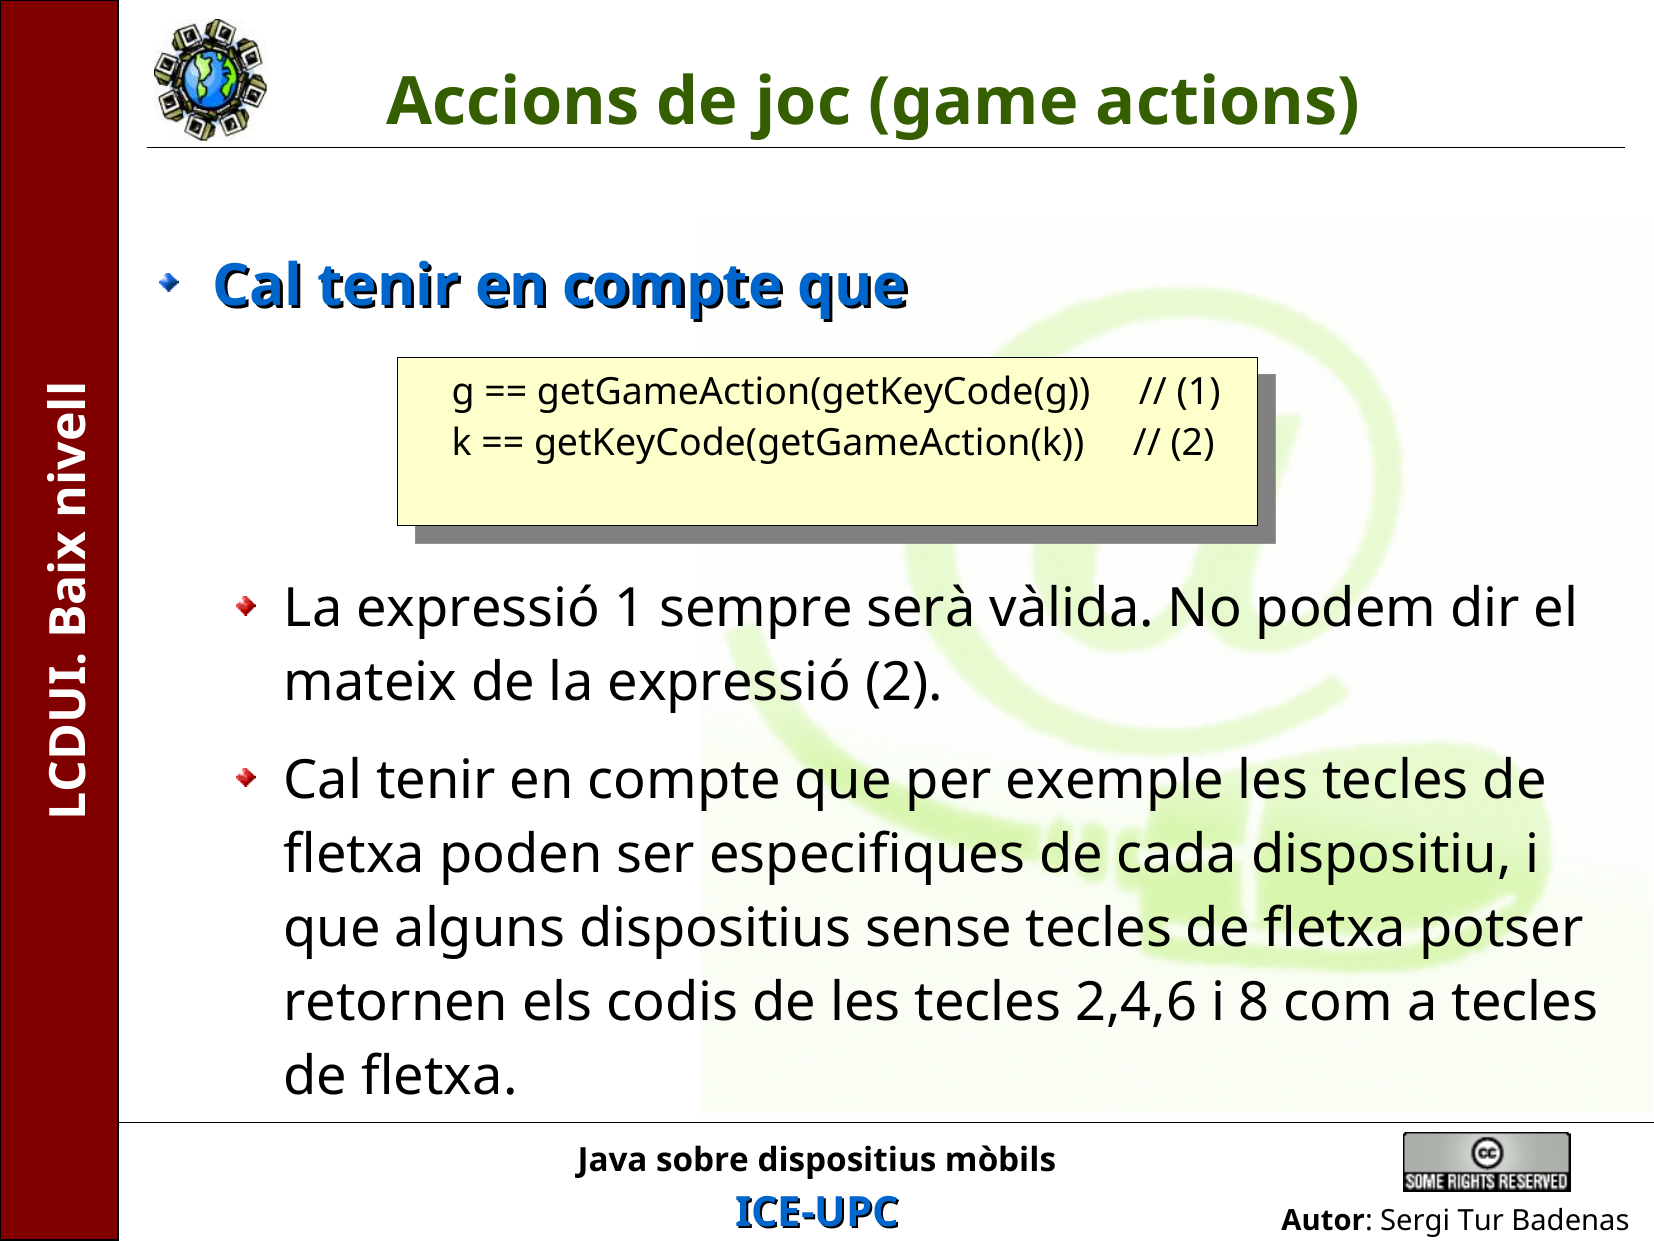

# Accions de joc (game actions)
Cal tenir en compte que
La expressió 1 sempre serà vàlida. No podem dir el mateix de la expressió (2).
Cal tenir en compte que per exemple les tecles de fletxa poden ser especifiques de cada dispositiu, i que alguns dispositius sense tecles de fletxa potser retornen els codis de les tecles 2,4,6 i 8 com a tecles de fletxa.
 g == getGameAction(getKeyCode(g)) // (1)
 k == getKeyCode(getGameAction(k)) // (2)